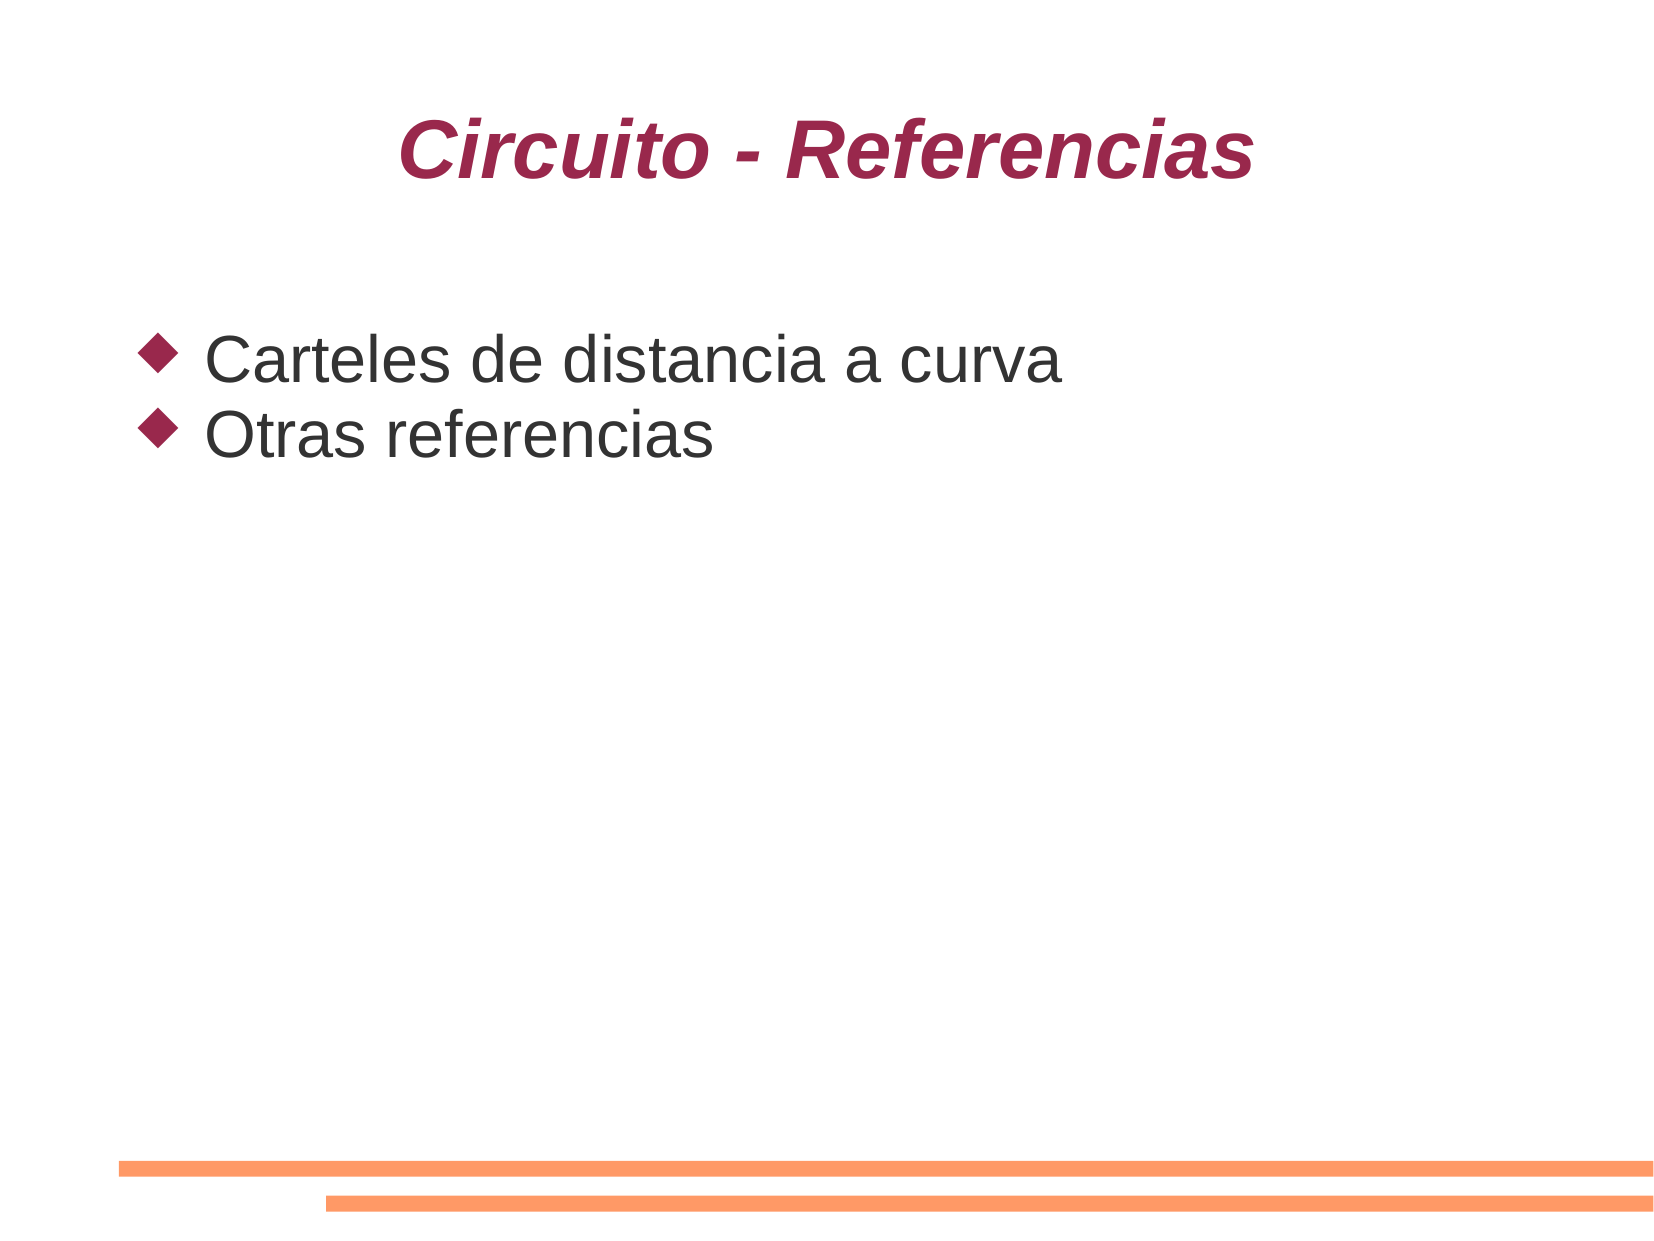

# Circuito - Referencias
Carteles de distancia a curva
Otras referencias